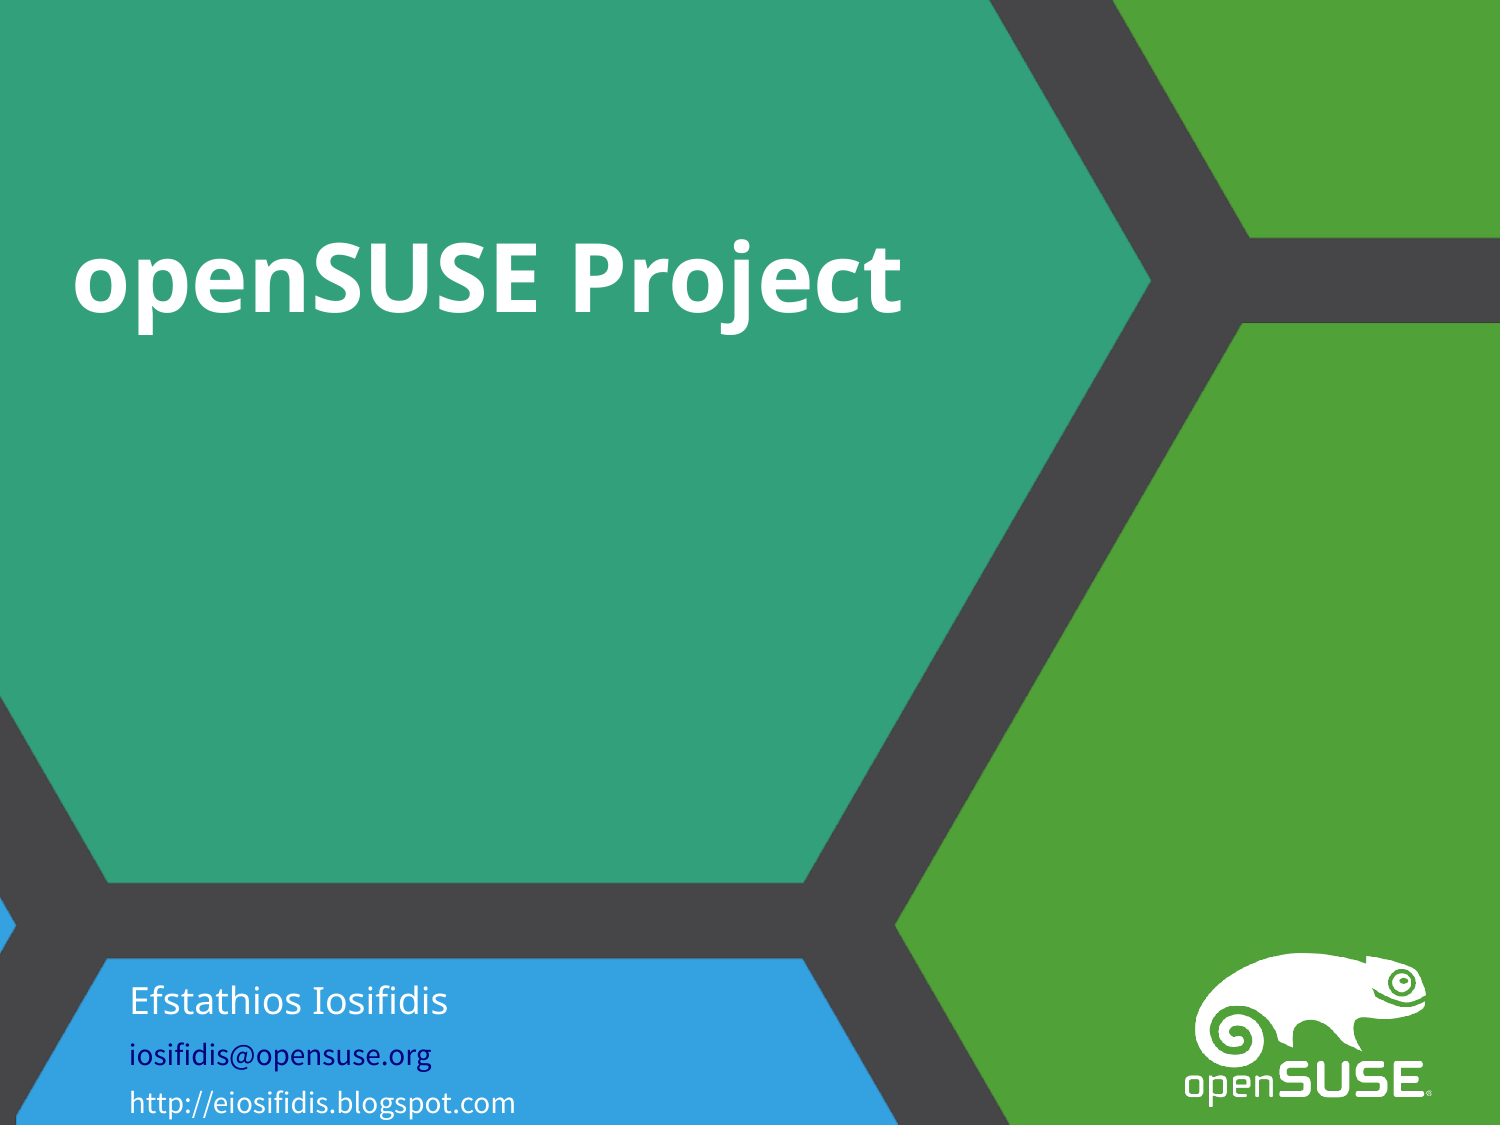

# openSUSE Project
Efstathios Iosifidis
iosifidis@opensuse.org
http://eiosifidis.blogspot.com